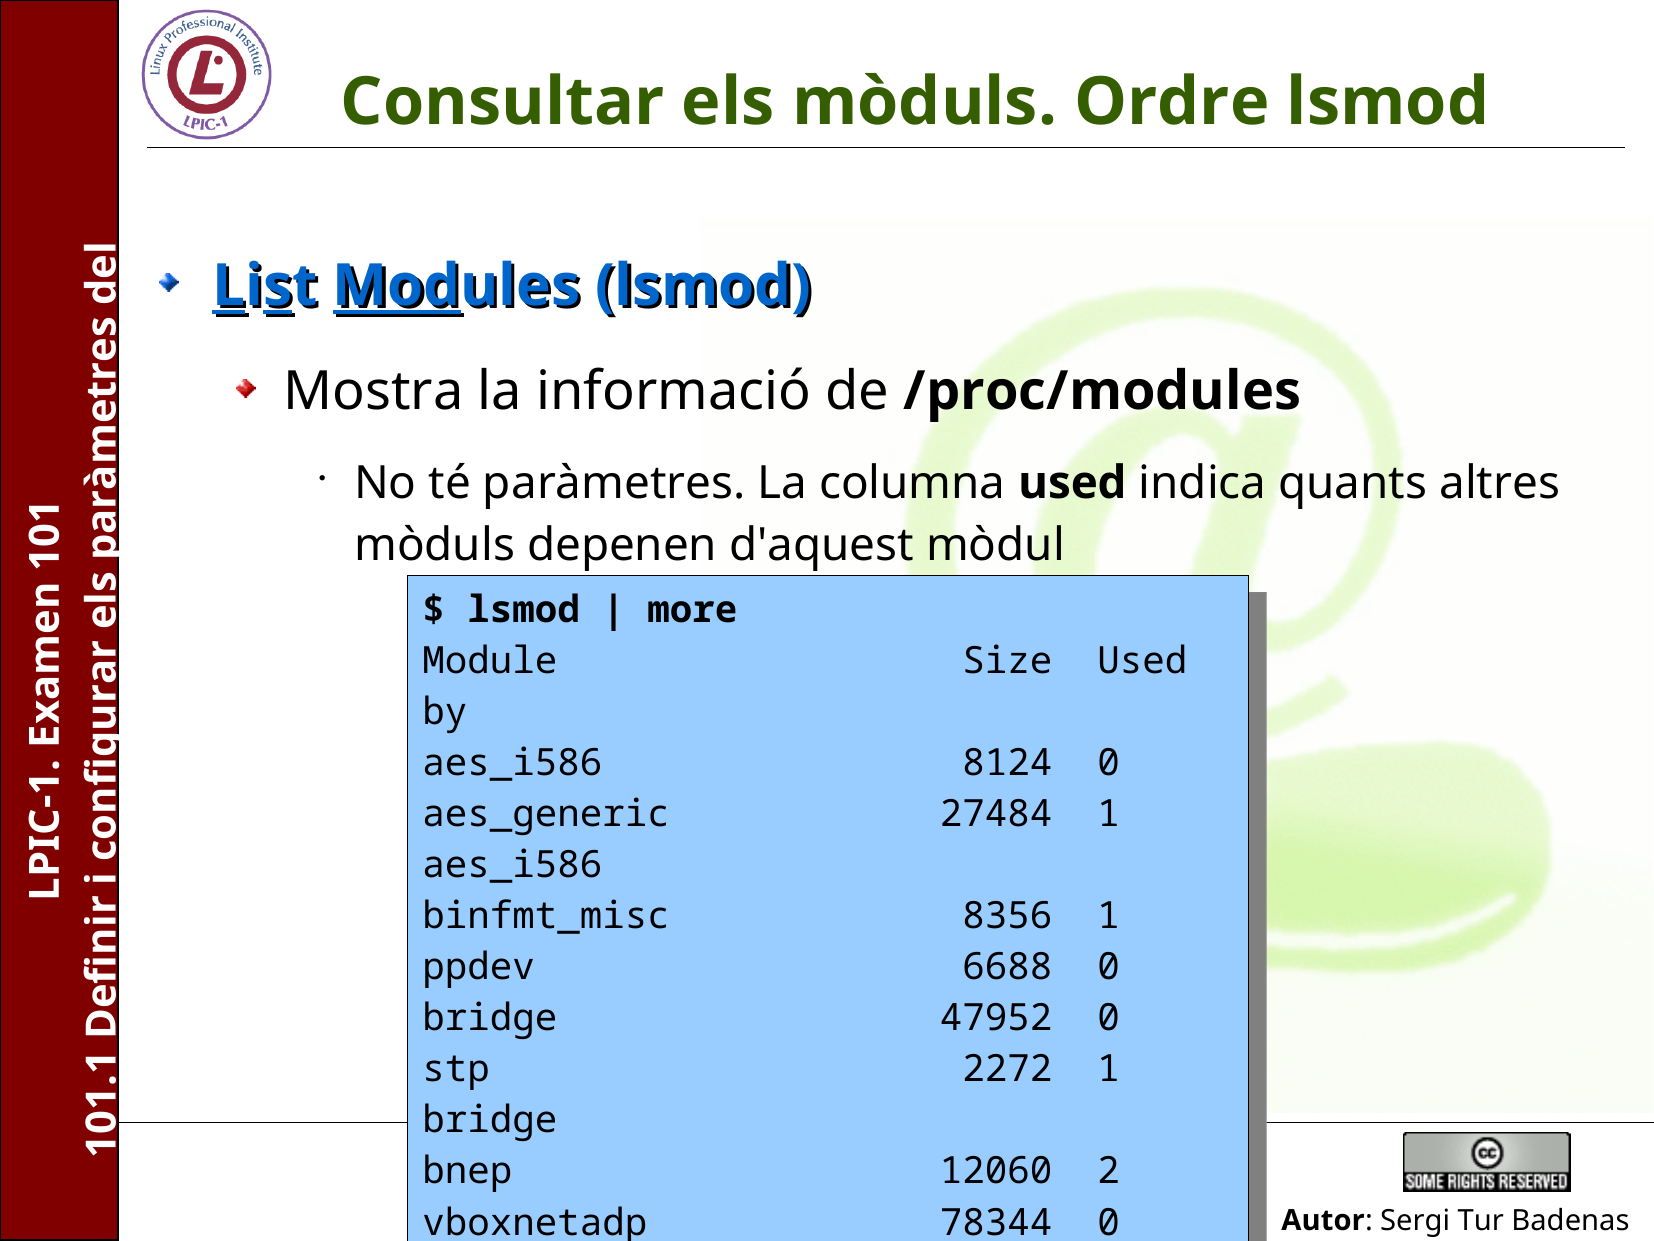

# Consultar els mòduls. Ordre lsmod
List Modules (lsmod)
Mostra la informació de /proc/modules
No té paràmetres. La columna used indica quants altres mòduls depenen d'aquest mòdul
$ lsmod | more
Module Size Used by
aes_i586 8124 0
aes_generic 27484 1 aes_i586
binfmt_misc 8356 1
ppdev 6688 0
bridge 47952 0
stp 2272 1 bridge
bnep 12060 2
vboxnetadp 78344 0